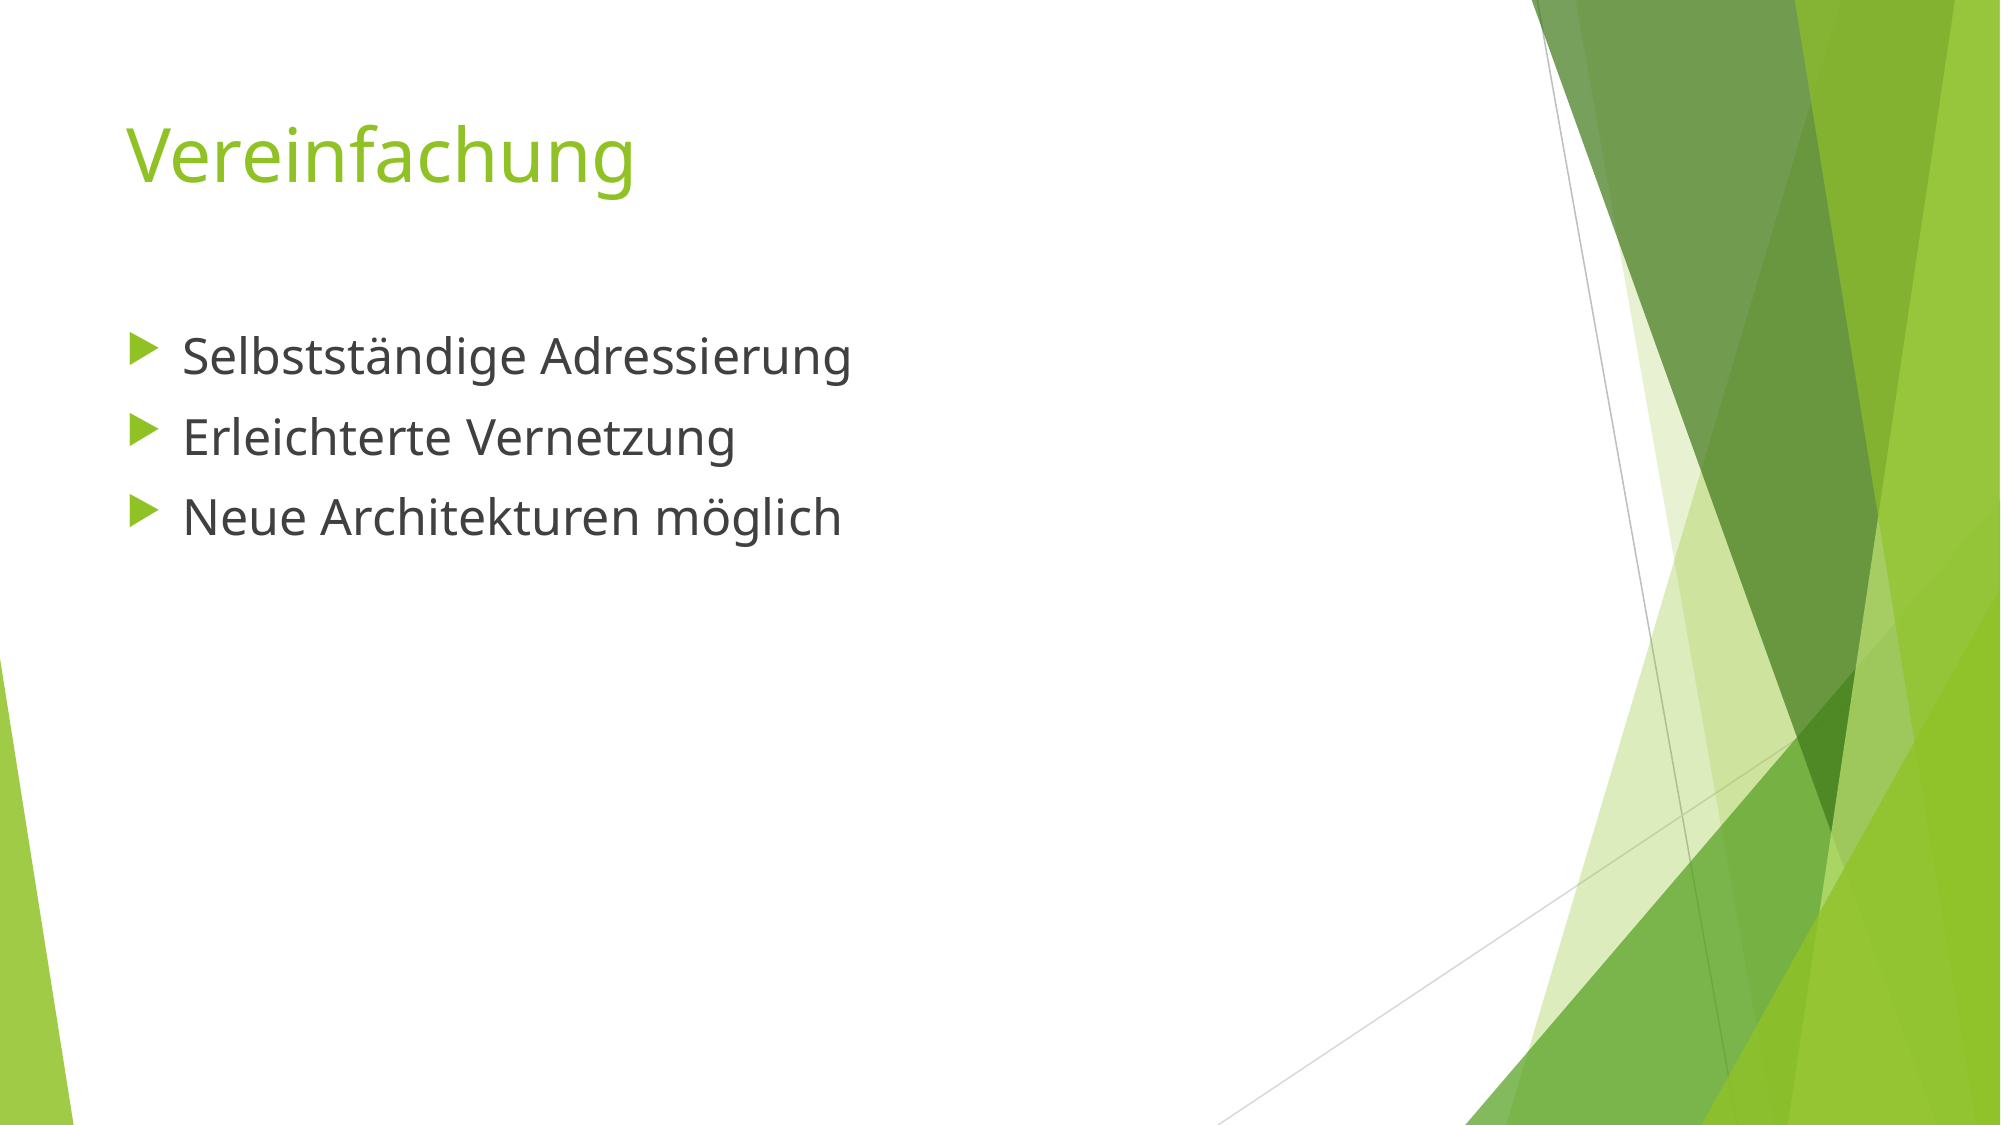

# Vereinfachung
Selbstständige Adressierung
Erleichterte Vernetzung
Neue Architekturen möglich